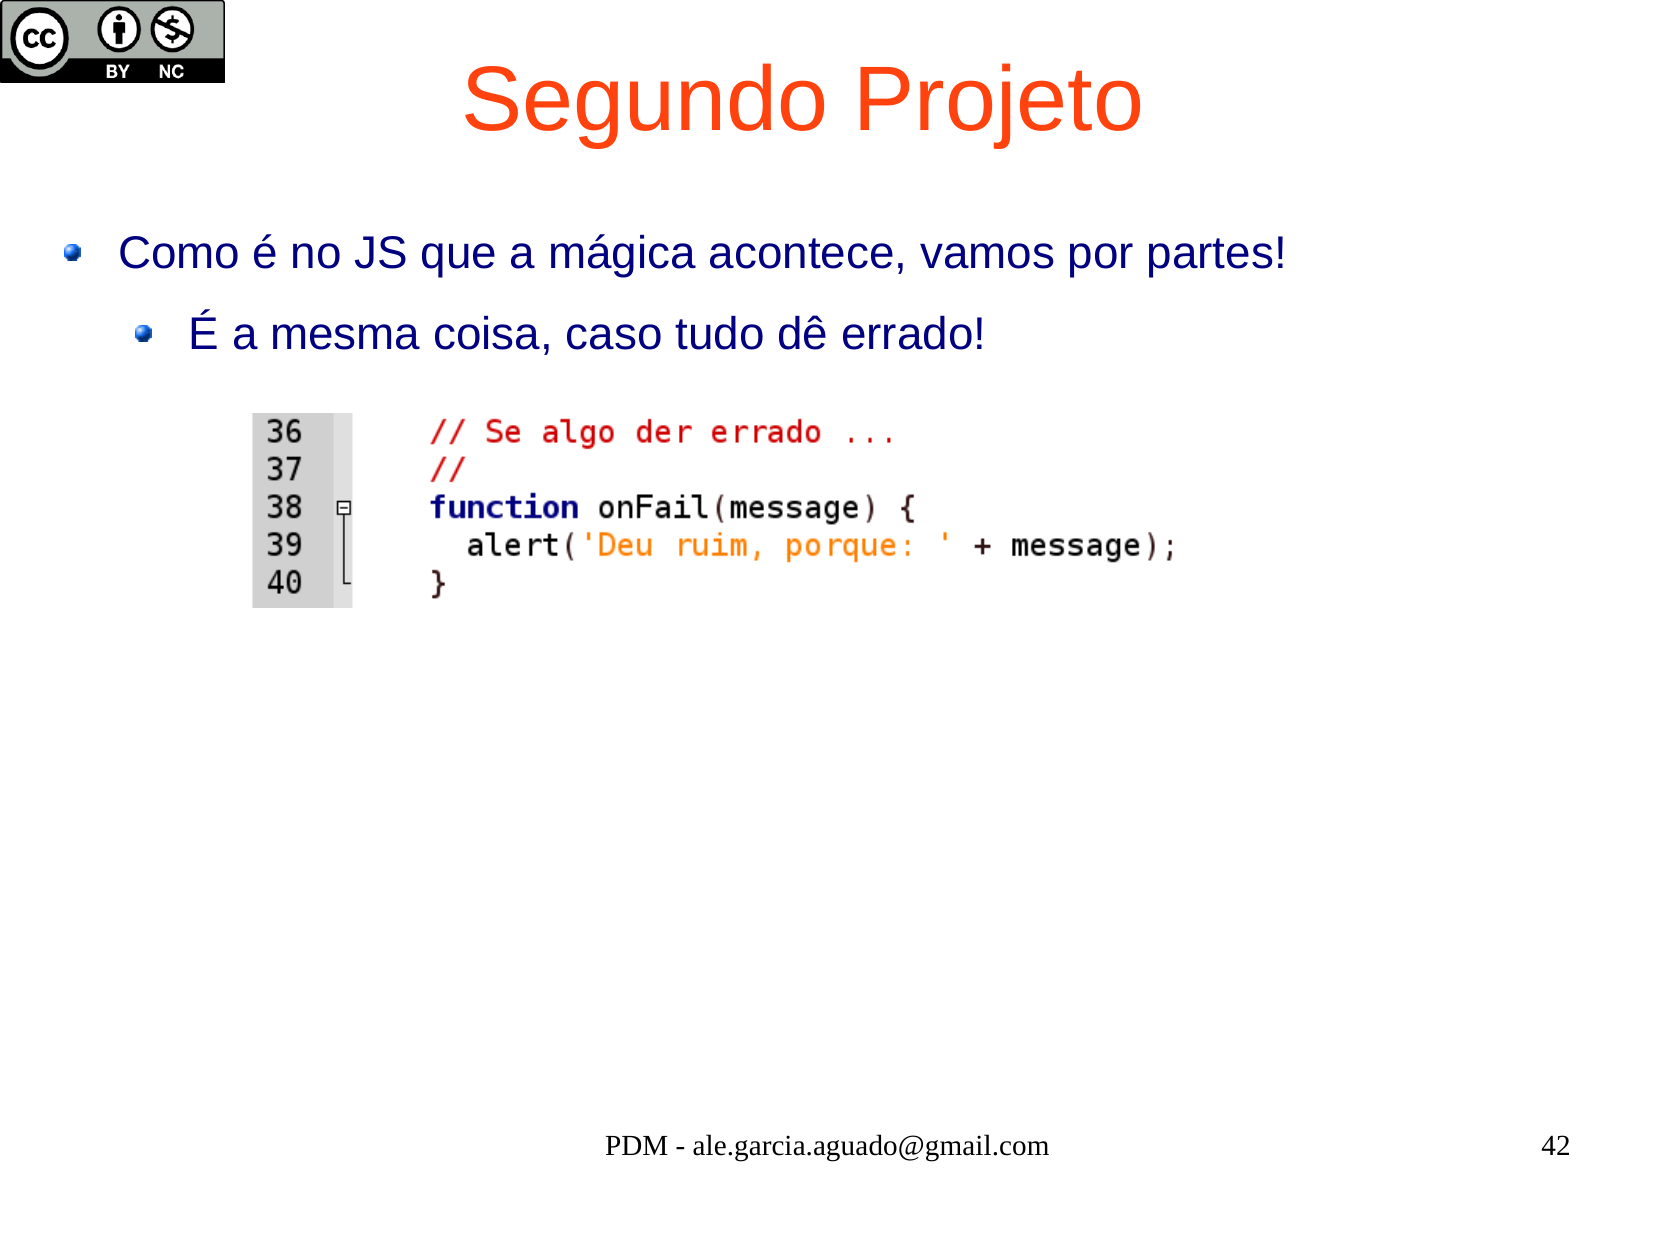

# Segundo Projeto
Como é no JS que a mágica acontece, vamos por partes!
É a mesma coisa, caso tudo dê errado!
PDM - ale.garcia.aguado@gmail.com
42